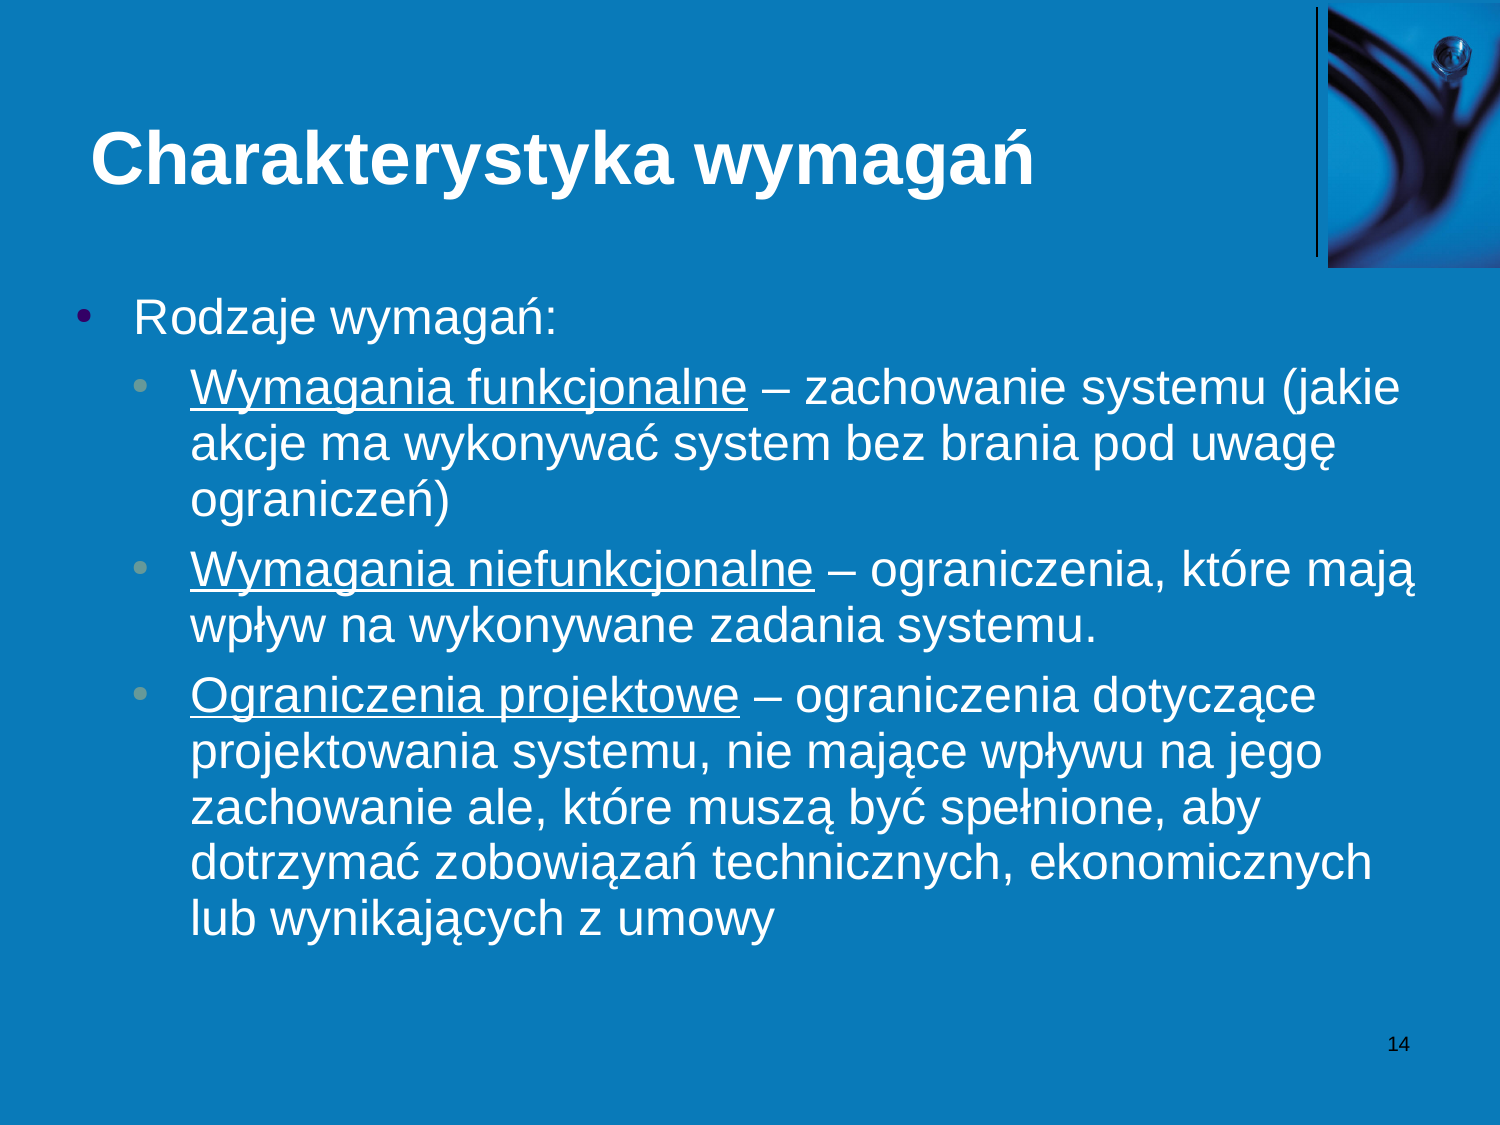

# Charakterystyka wymagań
Rodzaje wymagań:
Wymagania funkcjonalne – zachowanie systemu (jakie akcje ma wykonywać system bez brania pod uwagę ograniczeń)
Wymagania niefunkcjonalne – ograniczenia, które mają wpływ na wykonywane zadania systemu.
Ograniczenia projektowe – ograniczenia dotyczące projektowania systemu, nie mające wpływu na jego zachowanie ale, które muszą być spełnione, aby dotrzymać zobowiązań technicznych, ekonomicznych lub wynikających z umowy
14